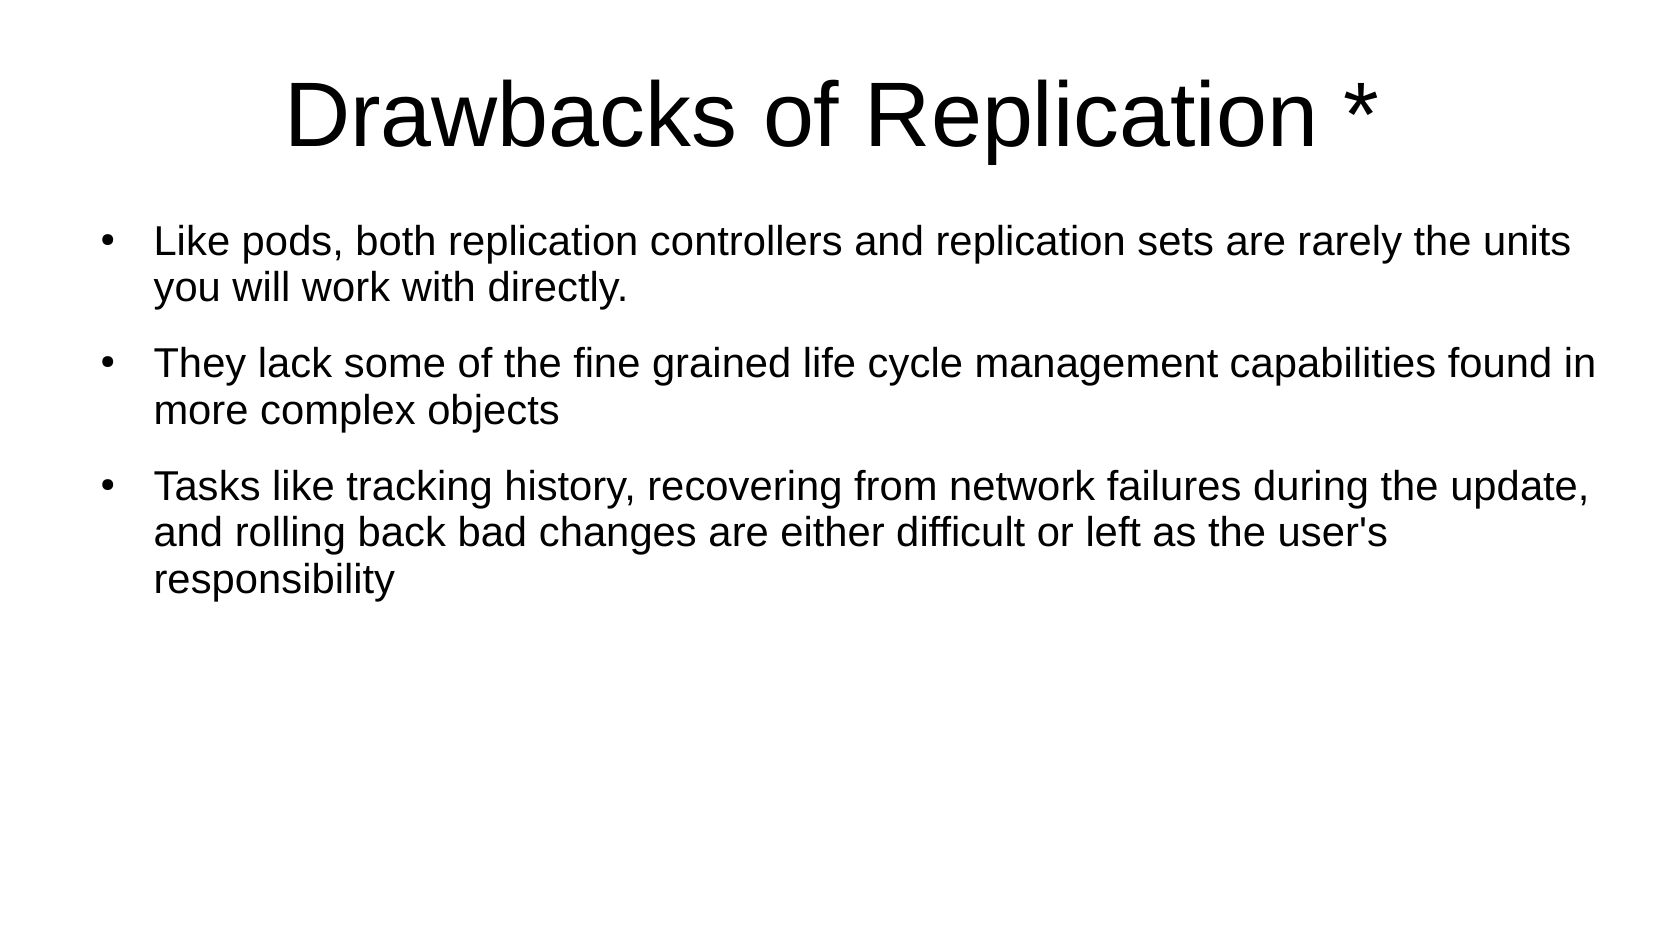

# Drawbacks of Replication *
Like pods, both replication controllers and replication sets are rarely the units you will work with directly.
They lack some of the fine grained life cycle management capabilities found in more complex objects
Tasks like tracking history, recovering from network failures during the update, and rolling back bad changes are either difficult or left as the user's responsibility